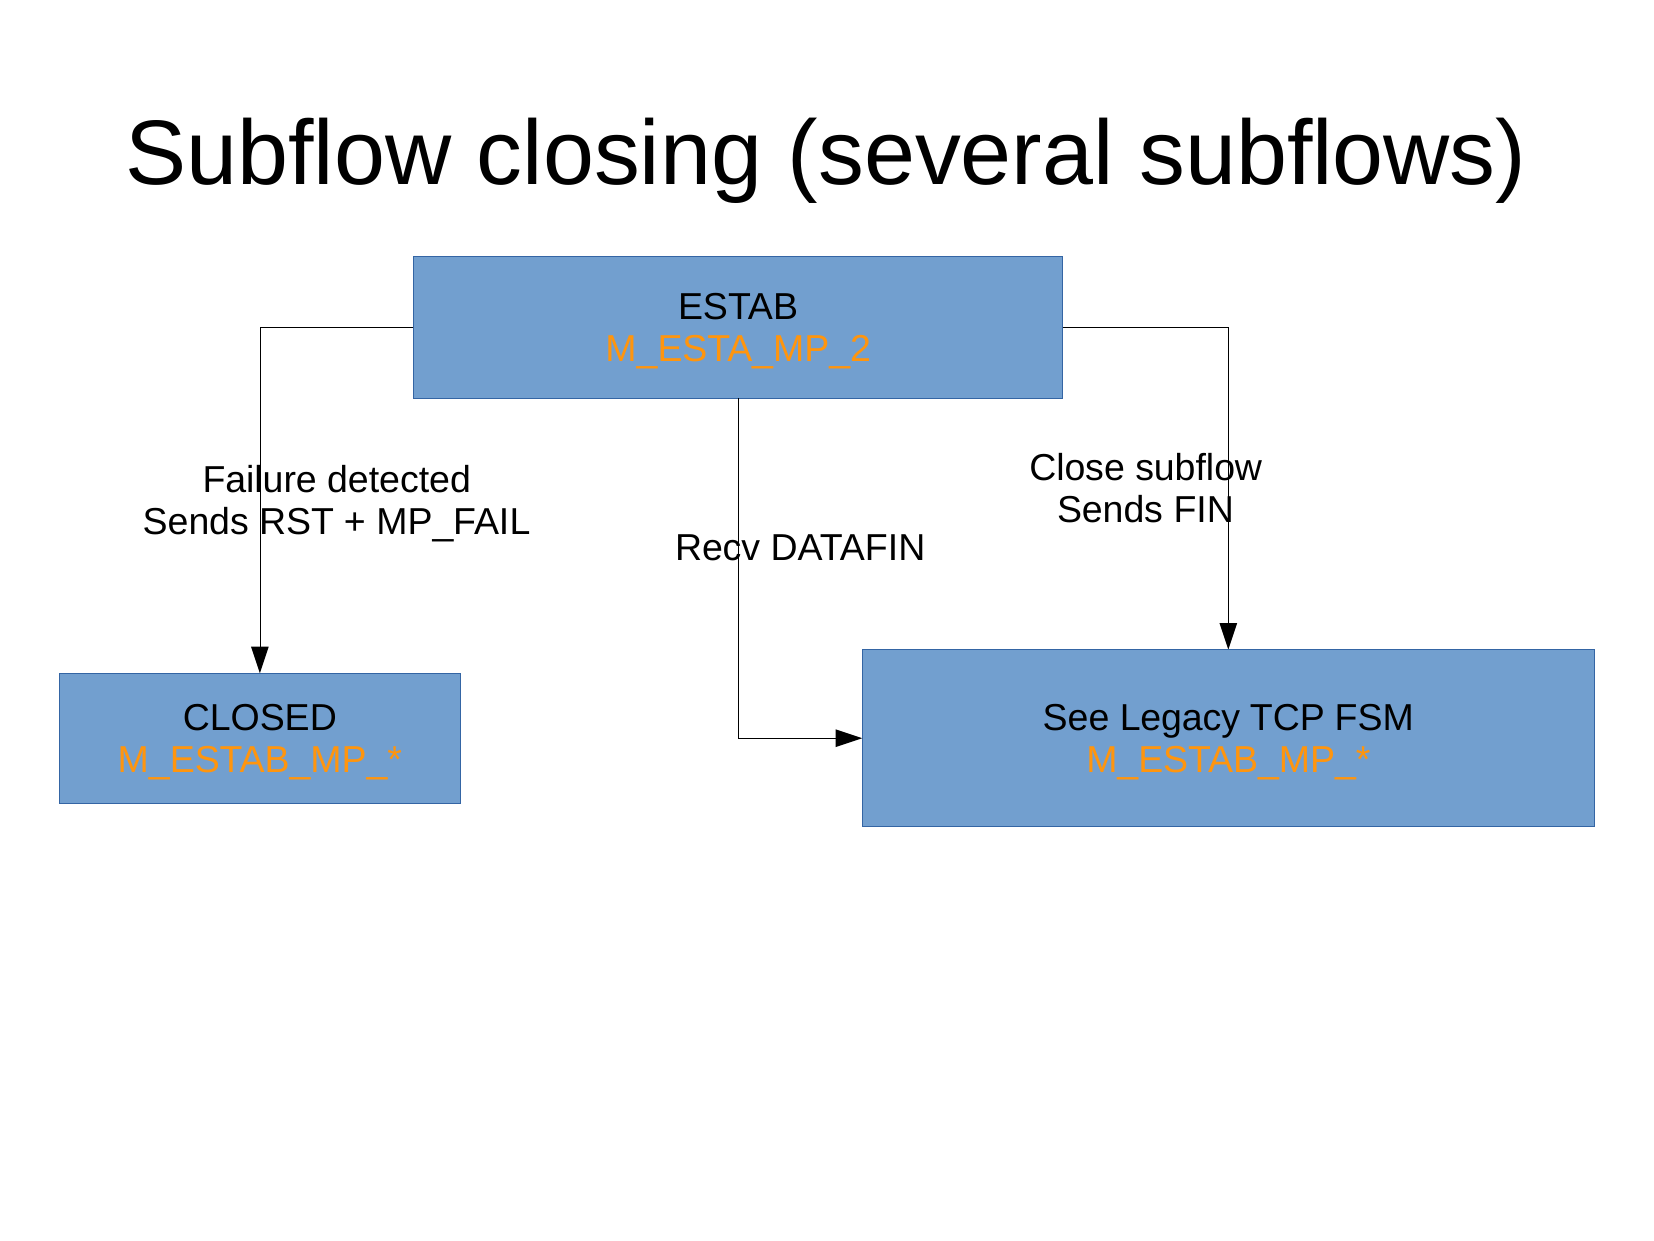

# Subflow closing (several subflows)
ESTAB
M_ESTA_MP_2
See Legacy TCP FSM
M_ESTAB_MP_*
CLOSED
M_ESTAB_MP_*